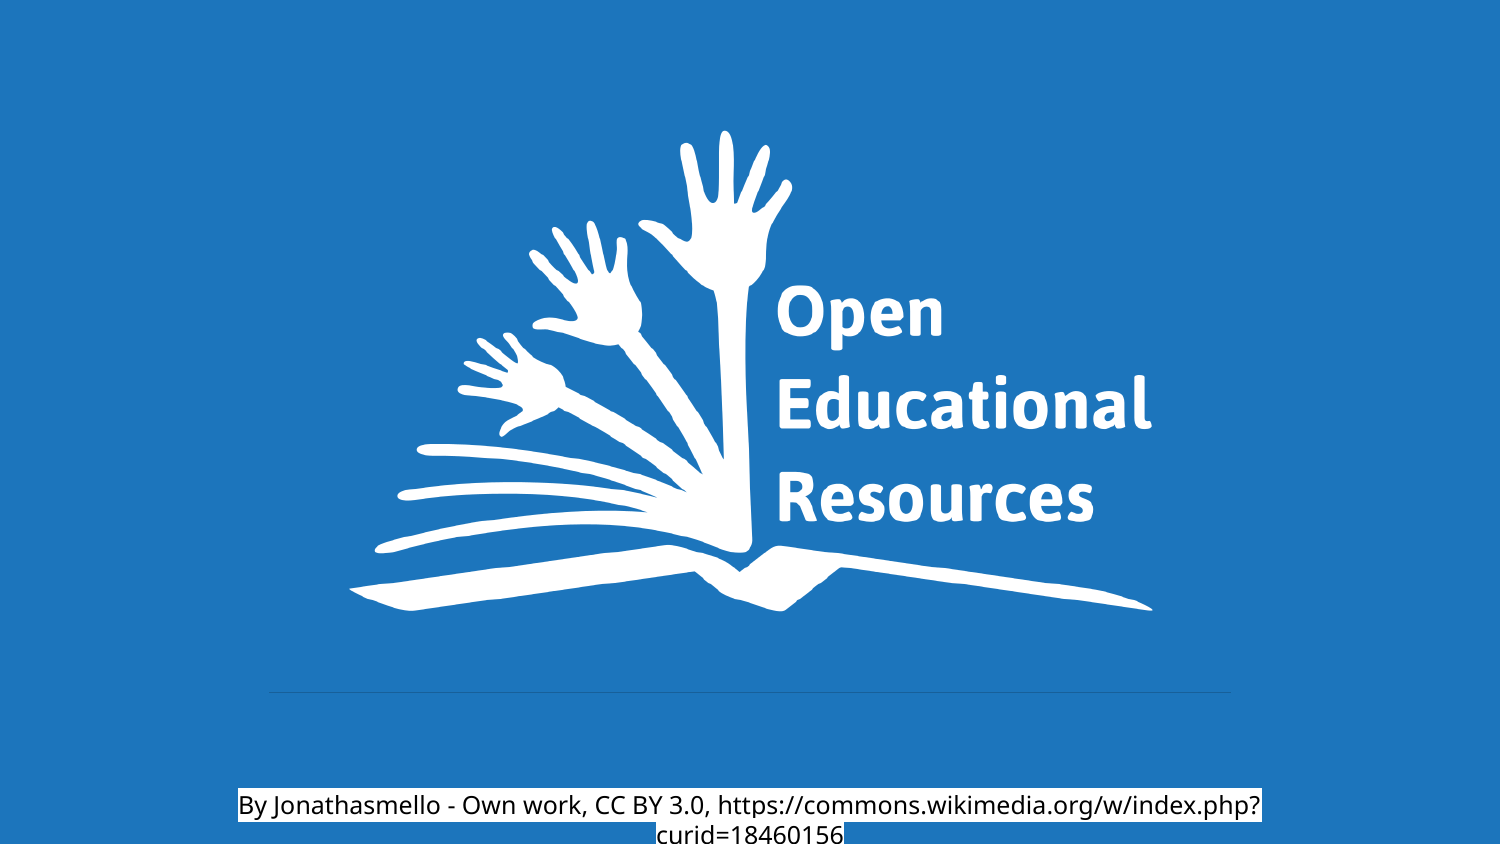

By Jonathasmello - Own work, CC BY 3.0, https://commons.wikimedia.org/w/index.php?curid=18460156